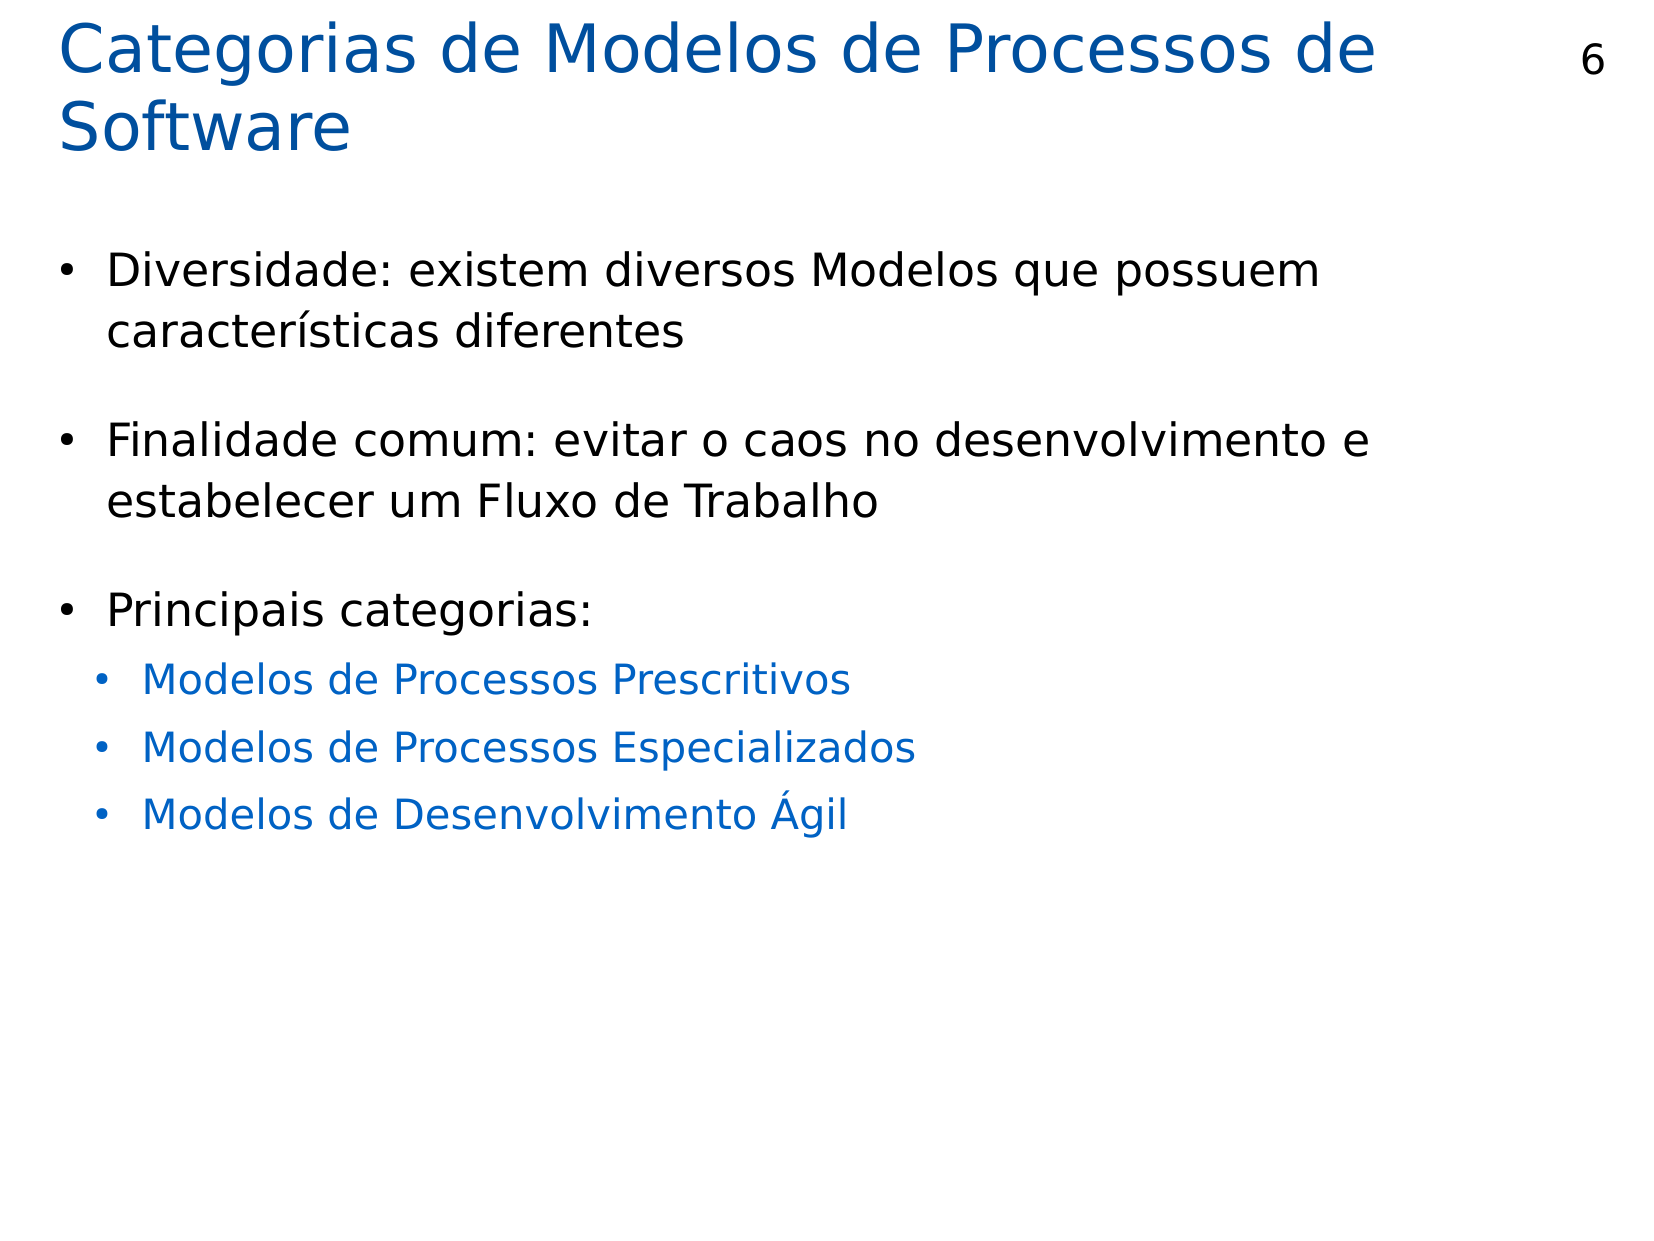

# Categorias de Modelos de Processos de Software
6
Diversidade: existem diversos Modelos que possuem características diferentes
Finalidade comum: evitar o caos no desenvolvimento e estabelecer um Fluxo de Trabalho
Principais categorias:
Modelos de Processos Prescritivos
Modelos de Processos Especializados
Modelos de Desenvolvimento Ágil